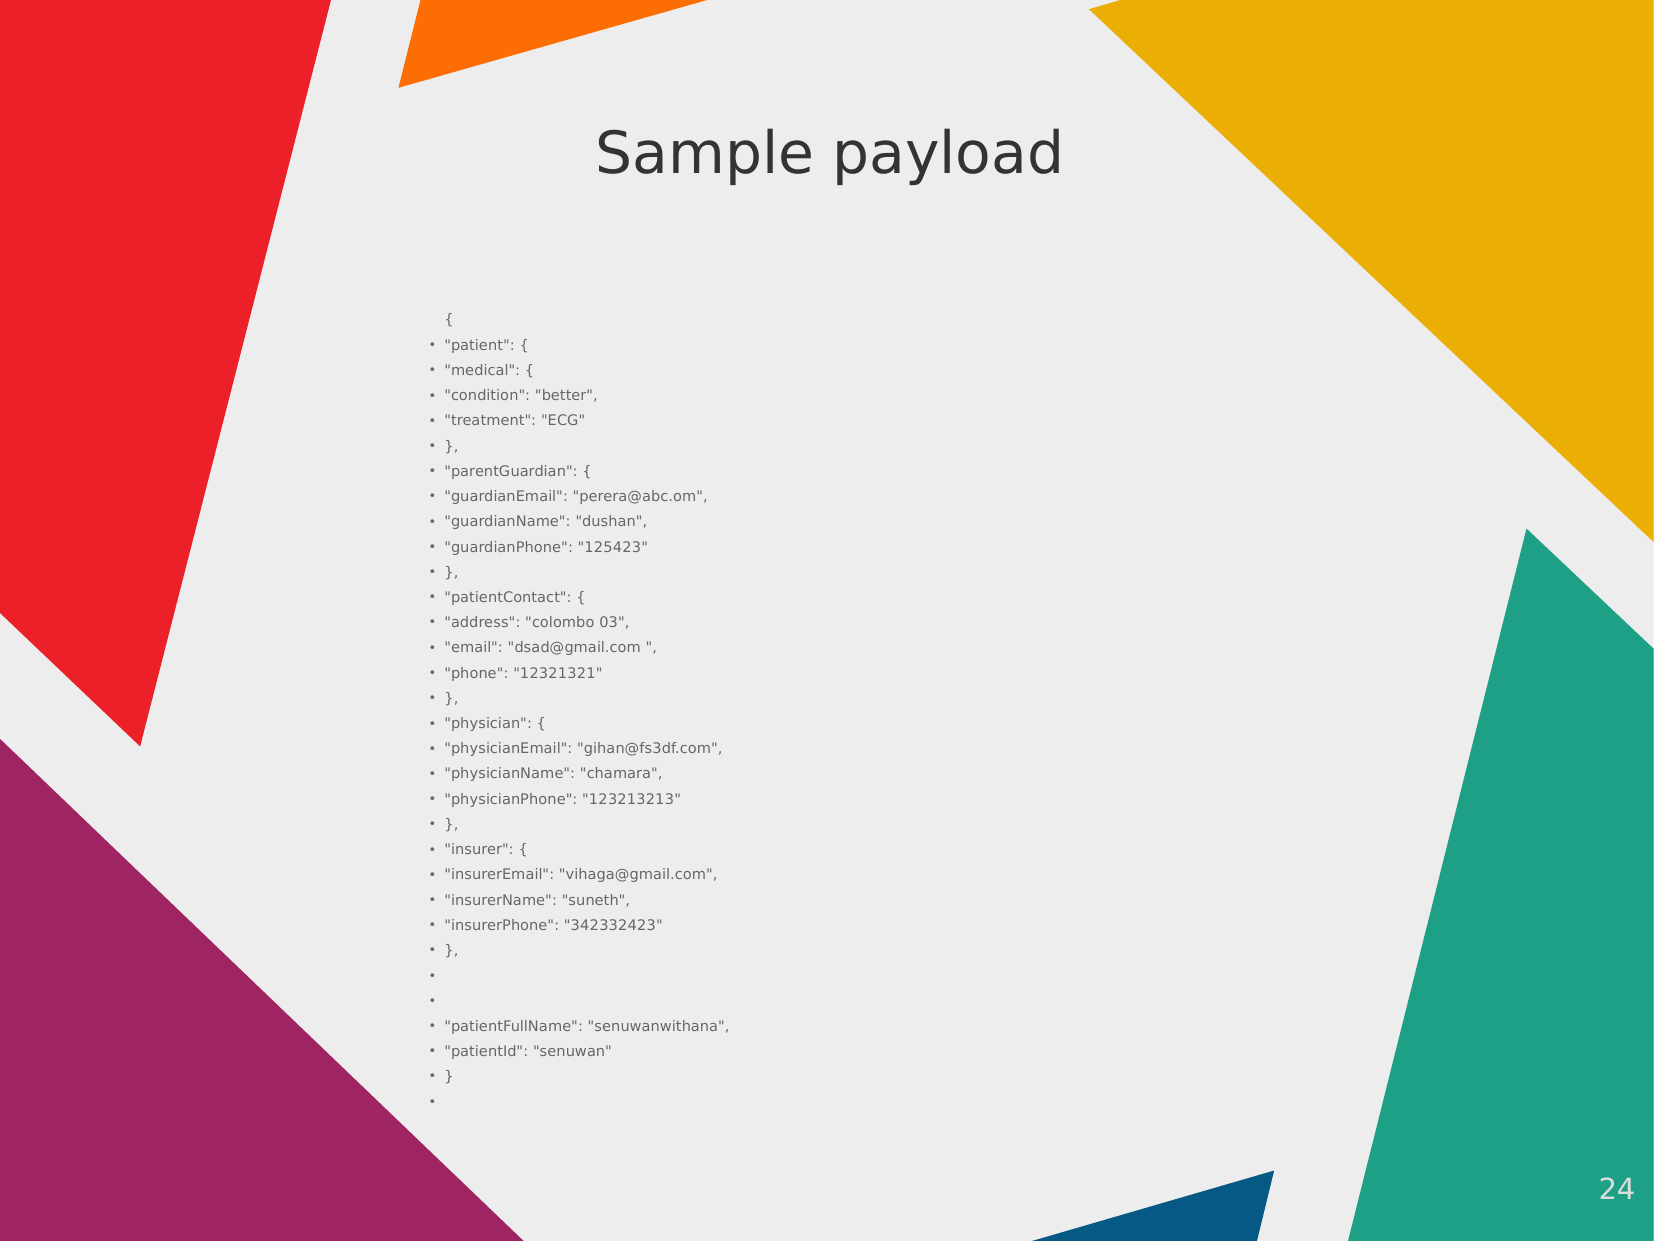

# Sample payload
{
"patient": {
"medical": {
"condition": "better",
"treatment": "ECG"
},
"parentGuardian": {
"guardianEmail": "perera@abc.om",
"guardianName": "dushan",
"guardianPhone": "125423"
},
"patientContact": {
"address": "colombo 03",
"email": "dsad@gmail.com ",
"phone": "12321321"
},
"physician": {
"physicianEmail": "gihan@fs3df.com",
"physicianName": "chamara",
"physicianPhone": "123213213"
},
"insurer": {
"insurerEmail": "vihaga@gmail.com",
"insurerName": "suneth",
"insurerPhone": "342332423"
},
"patientFullName": "senuwanwithana",
"patientId": "senuwan"
}
24